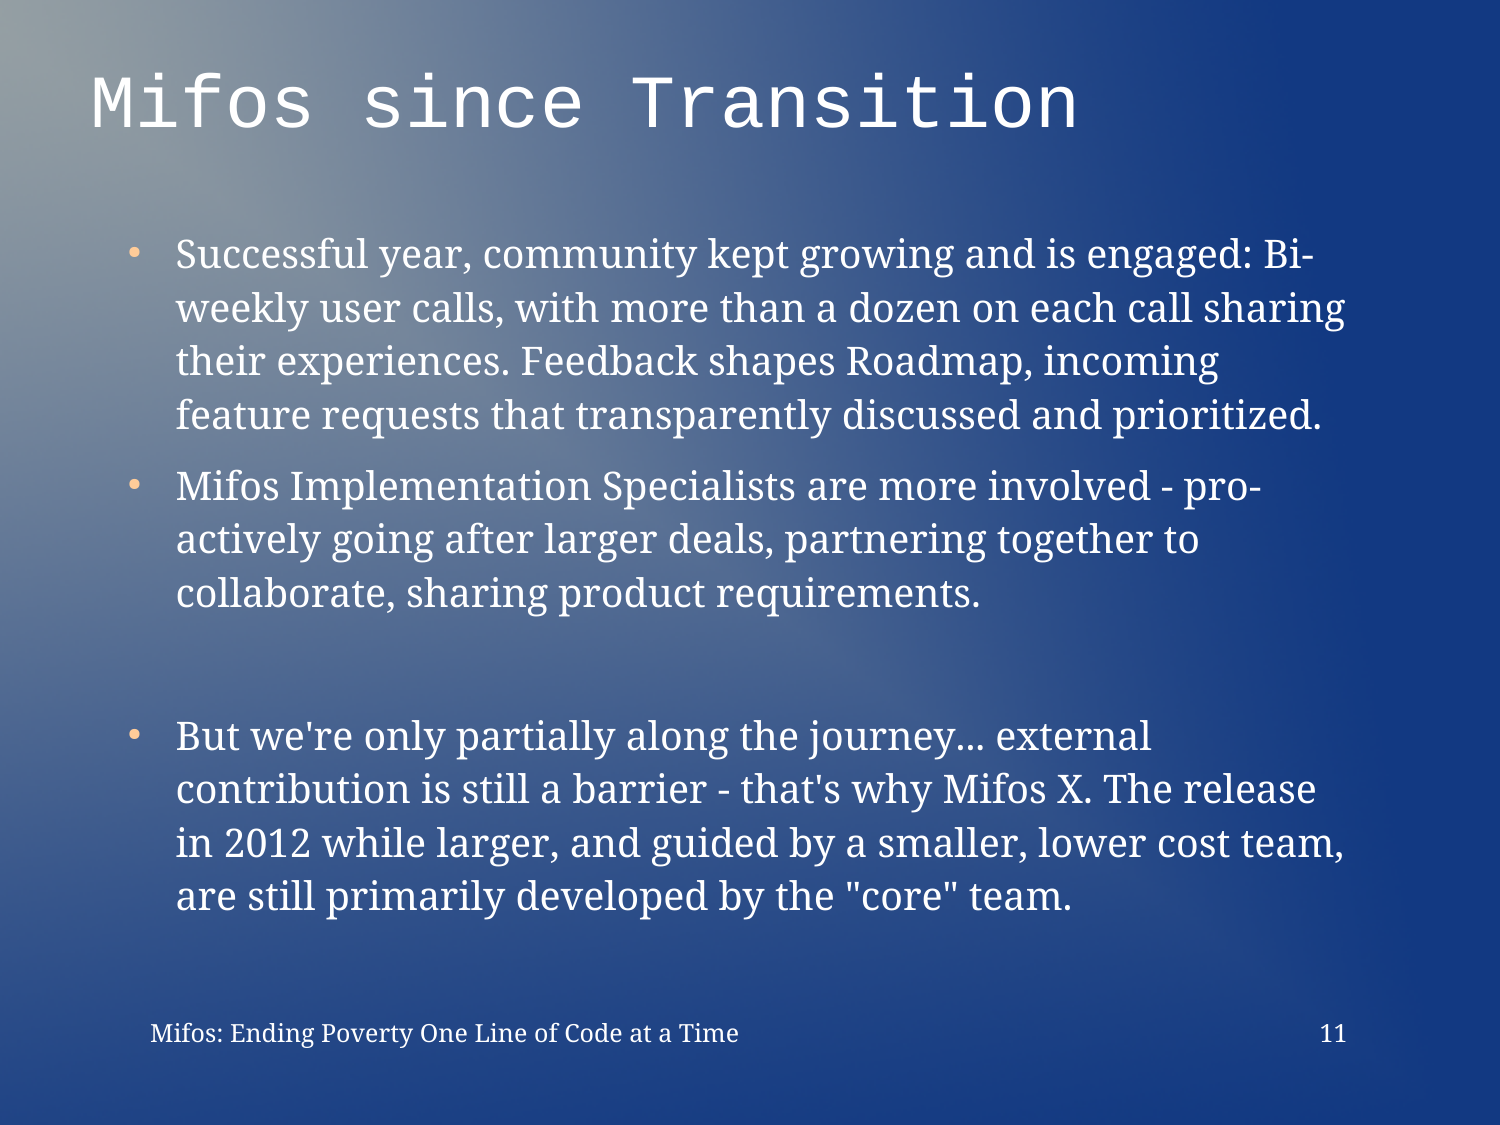

Mifos since Transition
# Successful year, community kept growing and is engaged: Bi-weekly user calls, with more than a dozen on each call sharing their experiences. Feedback shapes Roadmap, incoming feature requests that transparently discussed and prioritized.
Mifos Implementation Specialists are more involved - pro-actively going after larger deals, partnering together to collaborate, sharing product requirements.
But we're only partially along the journey... external contribution is still a barrier - that's why Mifos X. The release in 2012 while larger, and guided by a smaller, lower cost team, are still primarily developed by the "core" team.
Mifos: Ending Poverty One Line of Code at a Time